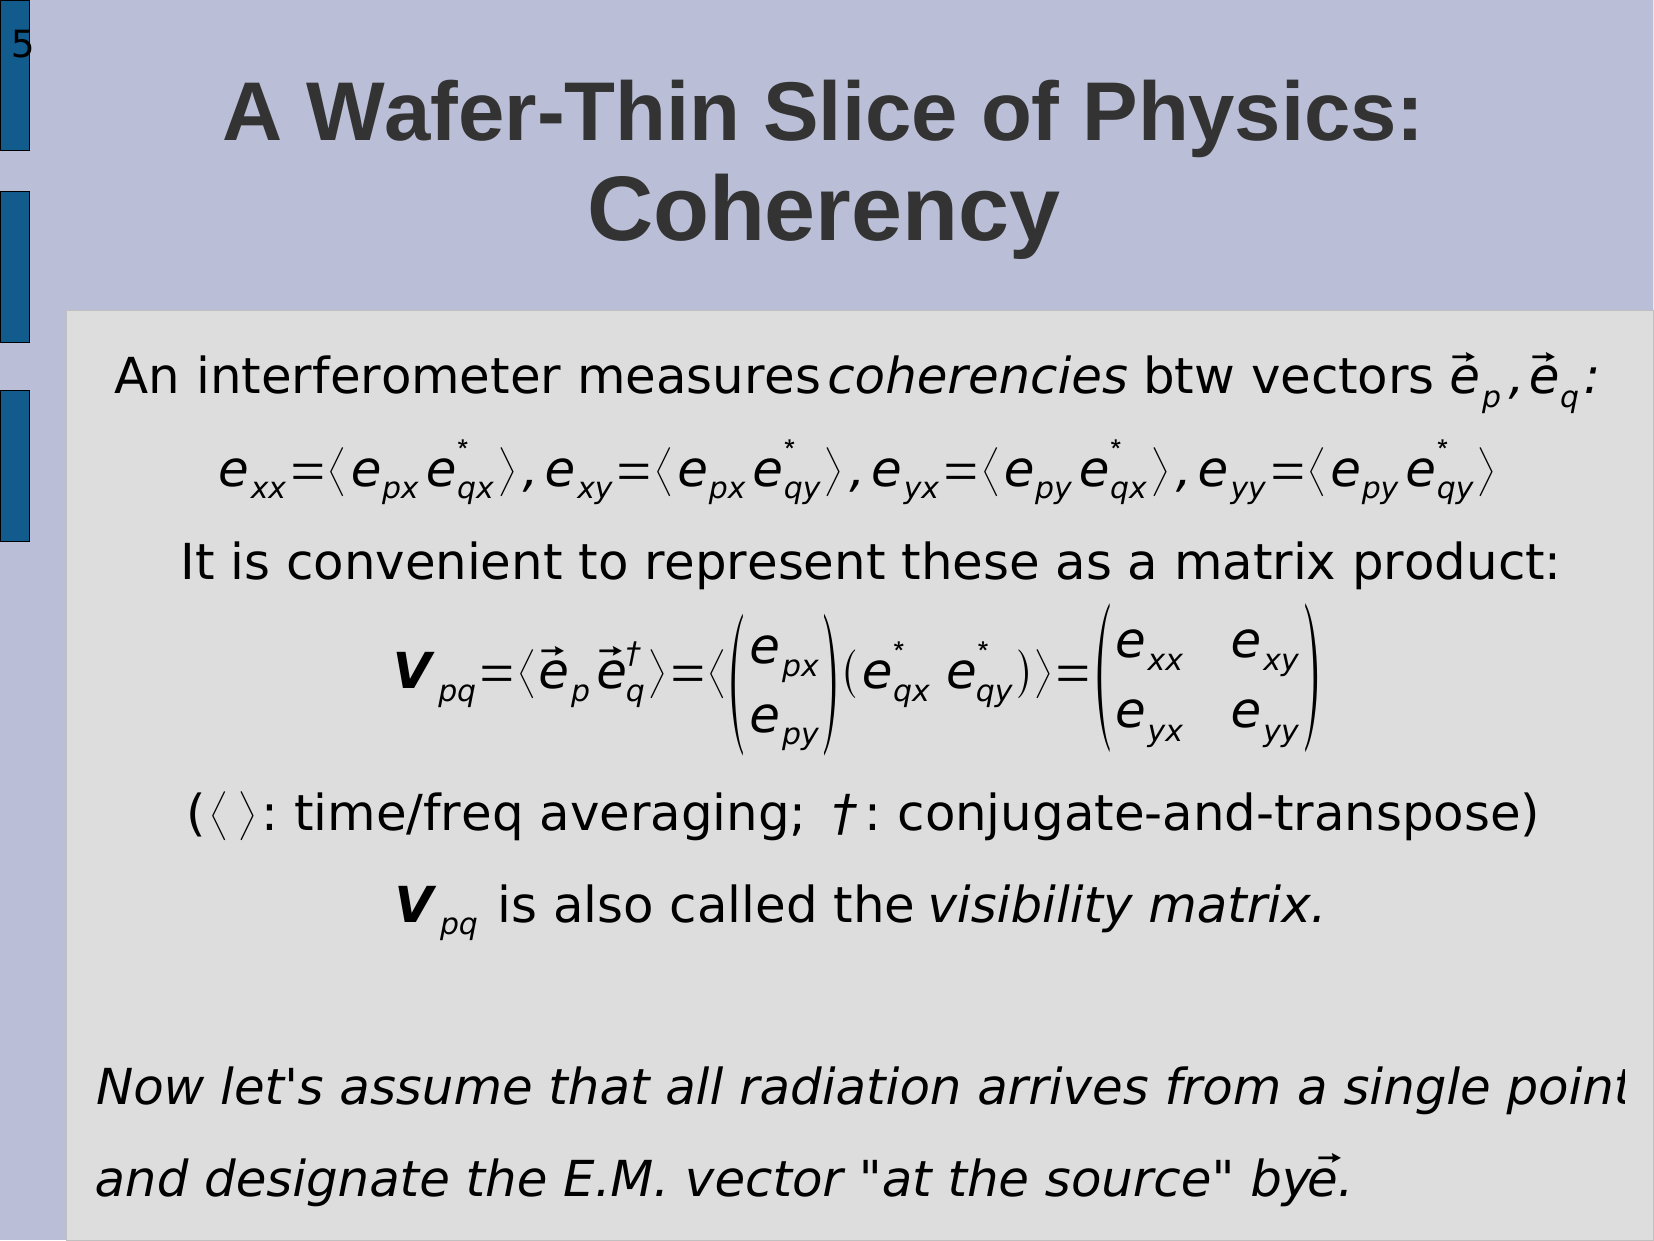

# A Wafer-Thin Slice of Physics: Coherency